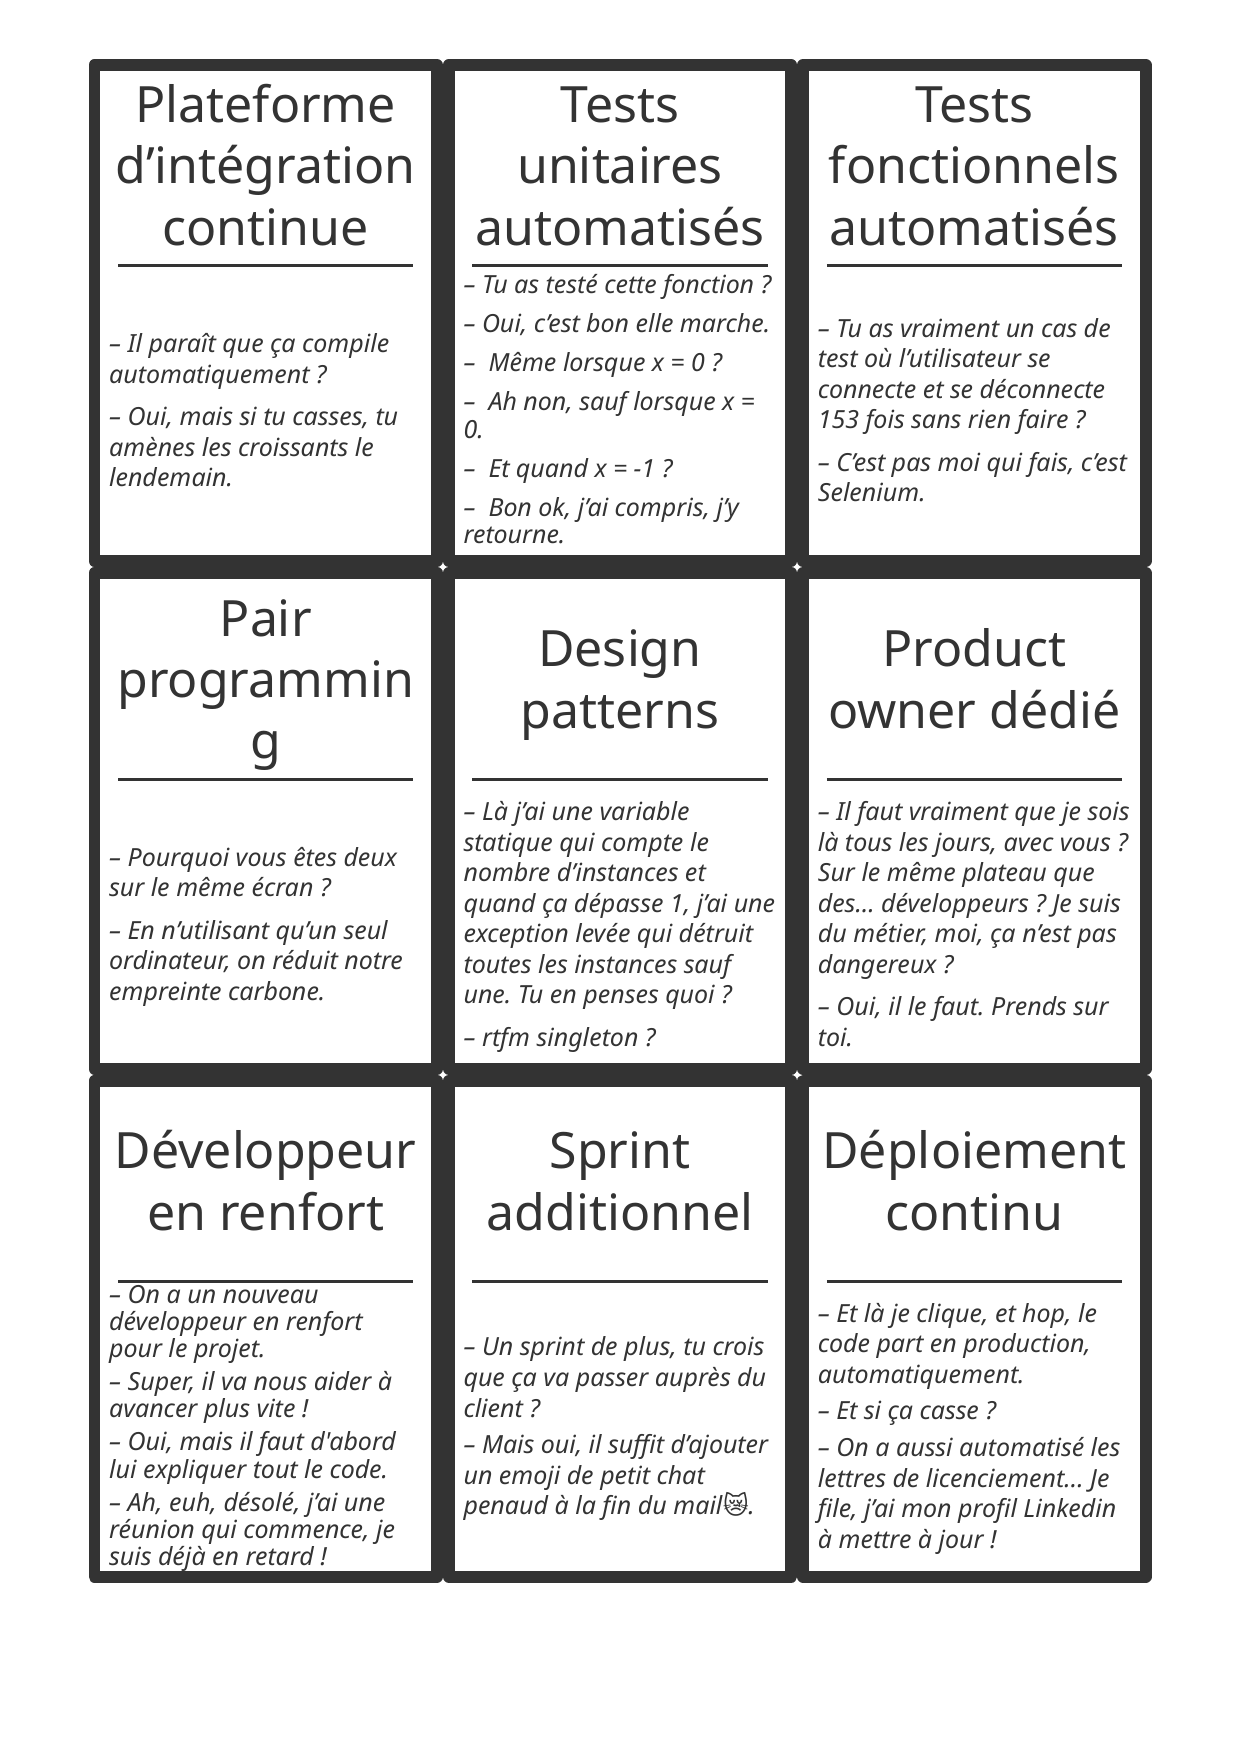

Plateforme d’intégration continue
– Il paraît que ça compile automatiquement ?
– Oui, mais si tu casses, tu amènes les croissants le lendemain.
Tests unitaires automatisés
– Tu as testé cette fonction ?
– Oui, c’est bon elle marche.
– Même lorsque x = 0 ?
– Ah non, sauf lorsque x = 0.
– Et quand x = -1 ?
– Bon ok, j’ai compris, j’y retourne.
Tests fonctionnels automatisés
– Tu as vraiment un cas de test où l’utilisateur se connecte et se déconnecte 153 fois sans rien faire ?
– C’est pas moi qui fais, c’est Selenium.
Pair programming
– Pourquoi vous êtes deux sur le même écran ?
– En n’utilisant qu’un seul ordinateur, on réduit notre empreinte carbone.
Design patterns
– Là j’ai une variable statique qui compte le nombre d’instances et quand ça dépasse 1, j’ai une exception levée qui détruit toutes les instances sauf une. Tu en penses quoi ?
– rtfm singleton ?
Product owner dédié
– Il faut vraiment que je sois là tous les jours, avec vous ? Sur le même plateau que des… développeurs ? Je suis du métier, moi, ça n’est pas dangereux ?
– Oui, il le faut. Prends sur toi.
Développeur en renfort
– On a un nouveau développeur en renfort pour le projet.
– Super, il va nous aider à avancer plus vite !
– Oui, mais il faut d'abord lui expliquer tout le code.
– Ah, euh, désolé, j’ai une réunion qui commence, je suis déjà en retard !
Sprint additionnel
– Un sprint de plus, tu crois que ça va passer auprès du client ?
– Mais oui, il suffit d’ajouter un emoji de petit chat penaud à la fin du mail😿.
Déploiement continu
– Et là je clique, et hop, le code part en production, automatiquement.
– Et si ça casse ?
– On a aussi automatisé les lettres de licenciement... Je file, j’ai mon profil Linkedin à mettre à jour !